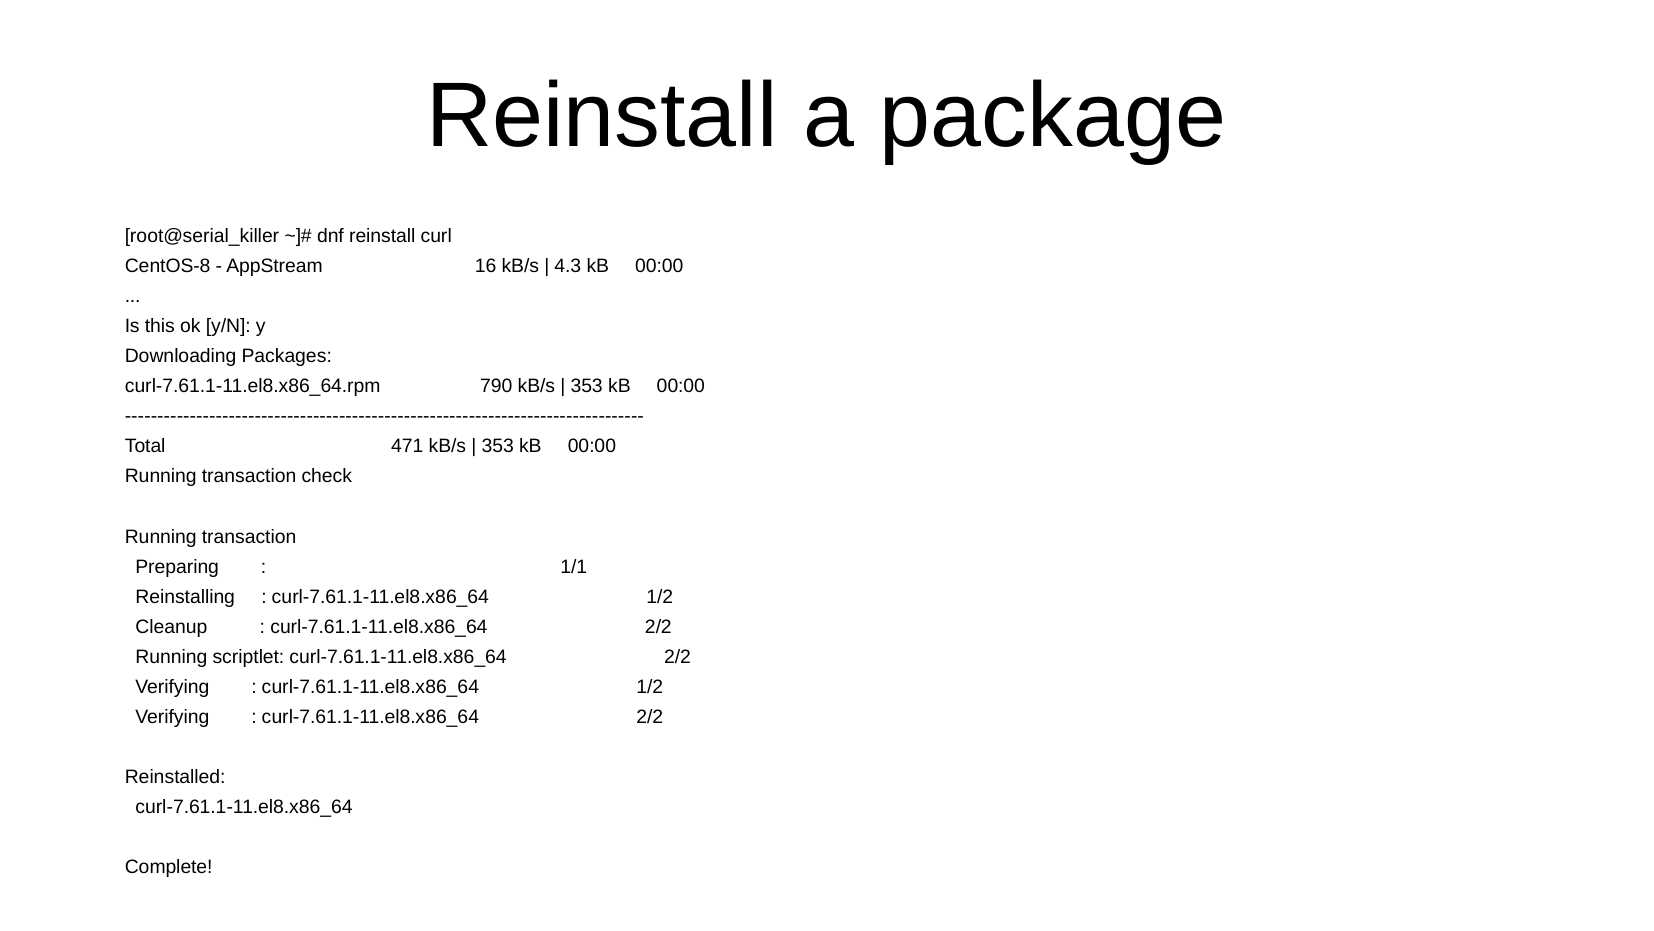

# Reinstall a package
[root@serial_killer ~]# dnf reinstall curl
CentOS-8 - AppStream 16 kB/s | 4.3 kB 00:00
...
Is this ok [y/N]: y
Downloading Packages:
curl-7.61.1-11.el8.x86_64.rpm 790 kB/s | 353 kB 00:00
--------------------------------------------------------------------------------
Total 471 kB/s | 353 kB 00:00
Running transaction check
Running transaction
 Preparing : 1/1
 Reinstalling : curl-7.61.1-11.el8.x86_64 1/2
 Cleanup : curl-7.61.1-11.el8.x86_64 2/2
 Running scriptlet: curl-7.61.1-11.el8.x86_64 2/2
 Verifying : curl-7.61.1-11.el8.x86_64 1/2
 Verifying : curl-7.61.1-11.el8.x86_64 2/2
Reinstalled:
 curl-7.61.1-11.el8.x86_64
Complete!